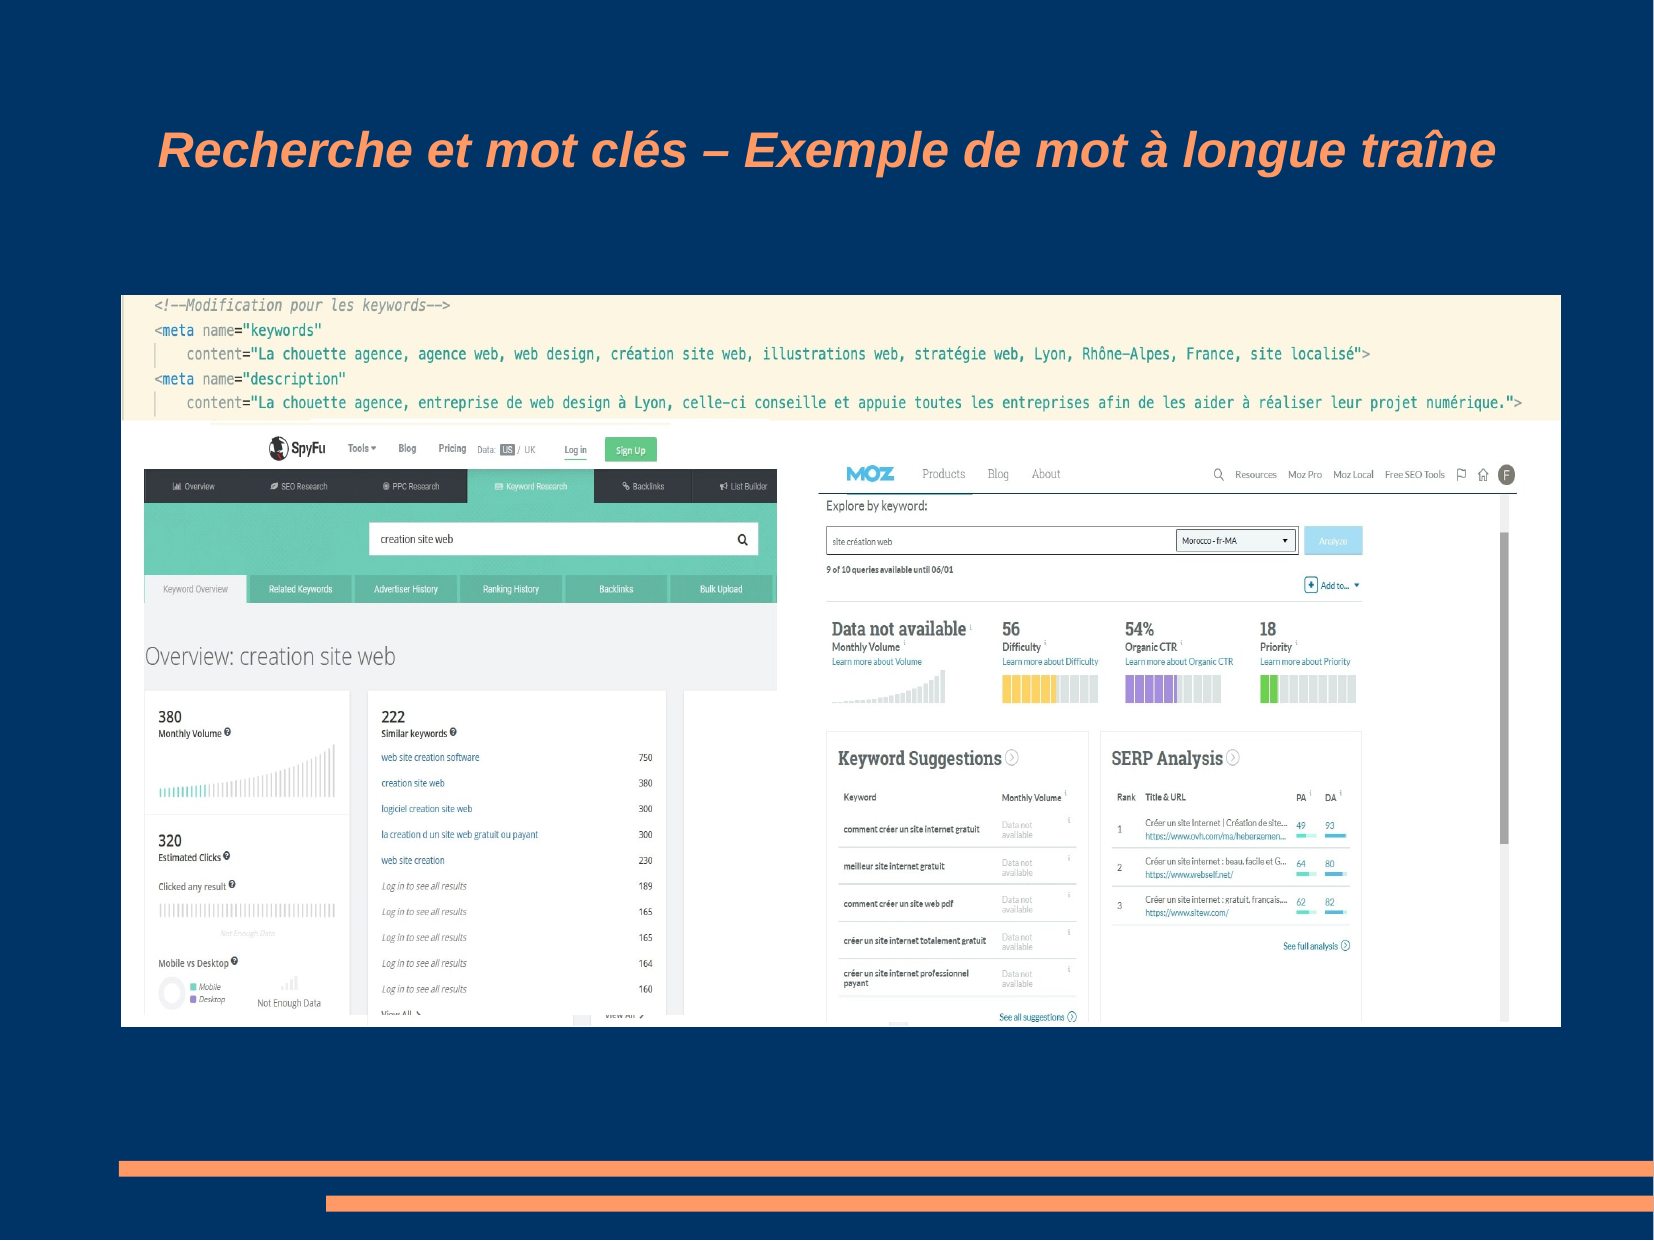

# Recherche et mot clés – Exemple de mot à longue traîne